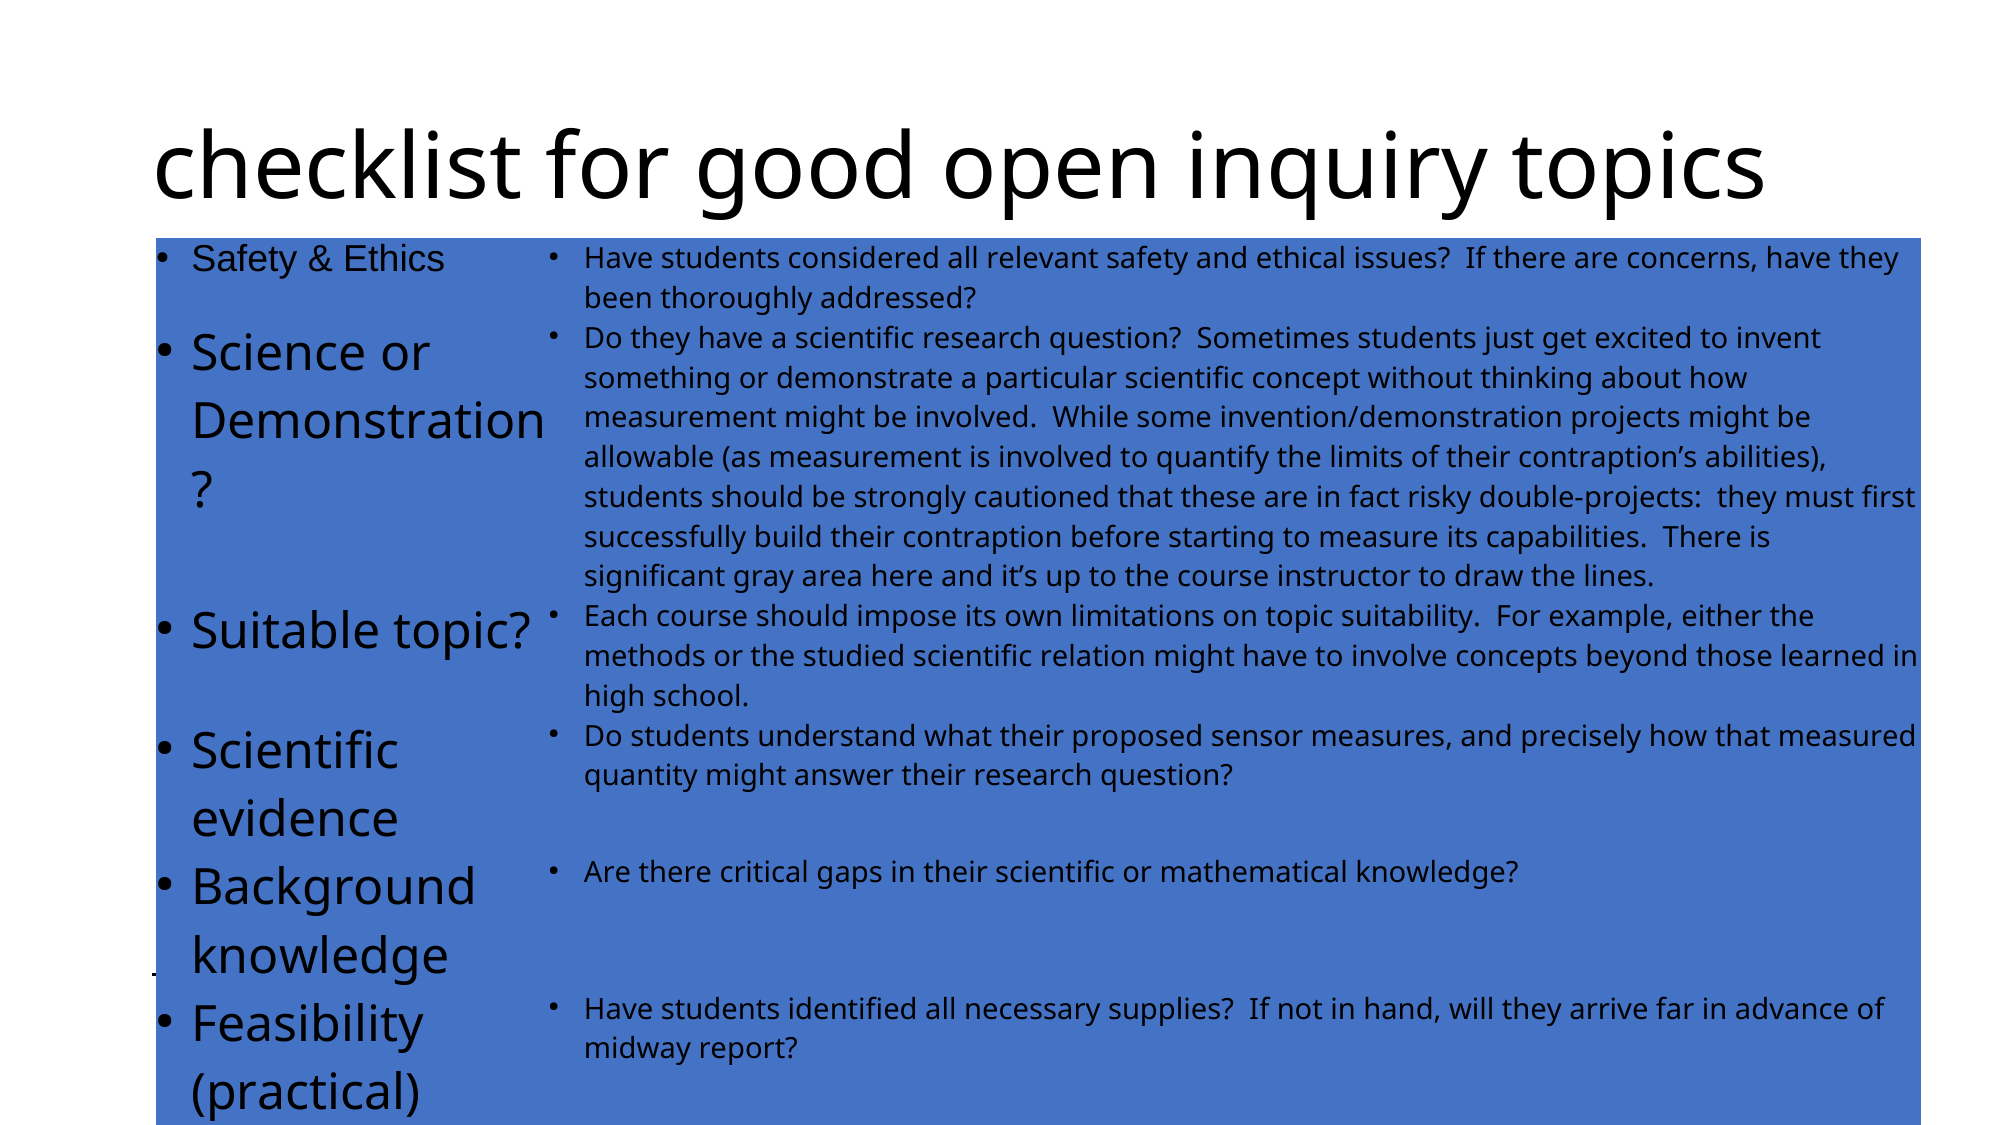

# checklist for good open inquiry topics
| Safety & Ethics | Have students considered all relevant safety and ethical issues? If there are concerns, have they been thoroughly addressed? |
| --- | --- |
| Science or Demonstration? | Do they have a scientific research question? Sometimes students just get excited to invent something or demonstrate a particular scientific concept without thinking about how measurement might be involved. While some invention/demonstration projects might be allowable (as measurement is involved to quantify the limits of their contraption’s abilities), students should be strongly cautioned that these are in fact risky double-projects: they must first successfully build their contraption before starting to measure its capabilities. There is significant gray area here and it’s up to the course instructor to draw the lines. |
| Suitable topic? | Each course should impose its own limitations on topic suitability. For example, either the methods or the studied scientific relation might have to involve concepts beyond those learned in high school. |
| Scientific evidence | Do students understand what their proposed sensor measures, and precisely how that measured quantity might answer their research question? |
| Background knowledge | Are there critical gaps in their scientific or mathematical knowledge? |
| Feasibility (practical) | Have students identified all necessary supplies? If not in hand, will they arrive far in advance of midway report? |
| Feasibility (theoretical) | Is estimated measurement uncertainty lower than estimated effect size? Are these estimates reasonable? |
Next steps:
Specific advice should be given for any insufficient categories above.
At this stage, students’ details of the statistical / mathematical models and data analysis steps will likely be rough. They should be encouraged to report full details by the midway report (and already fully analyze all data they’ve collected by that point).